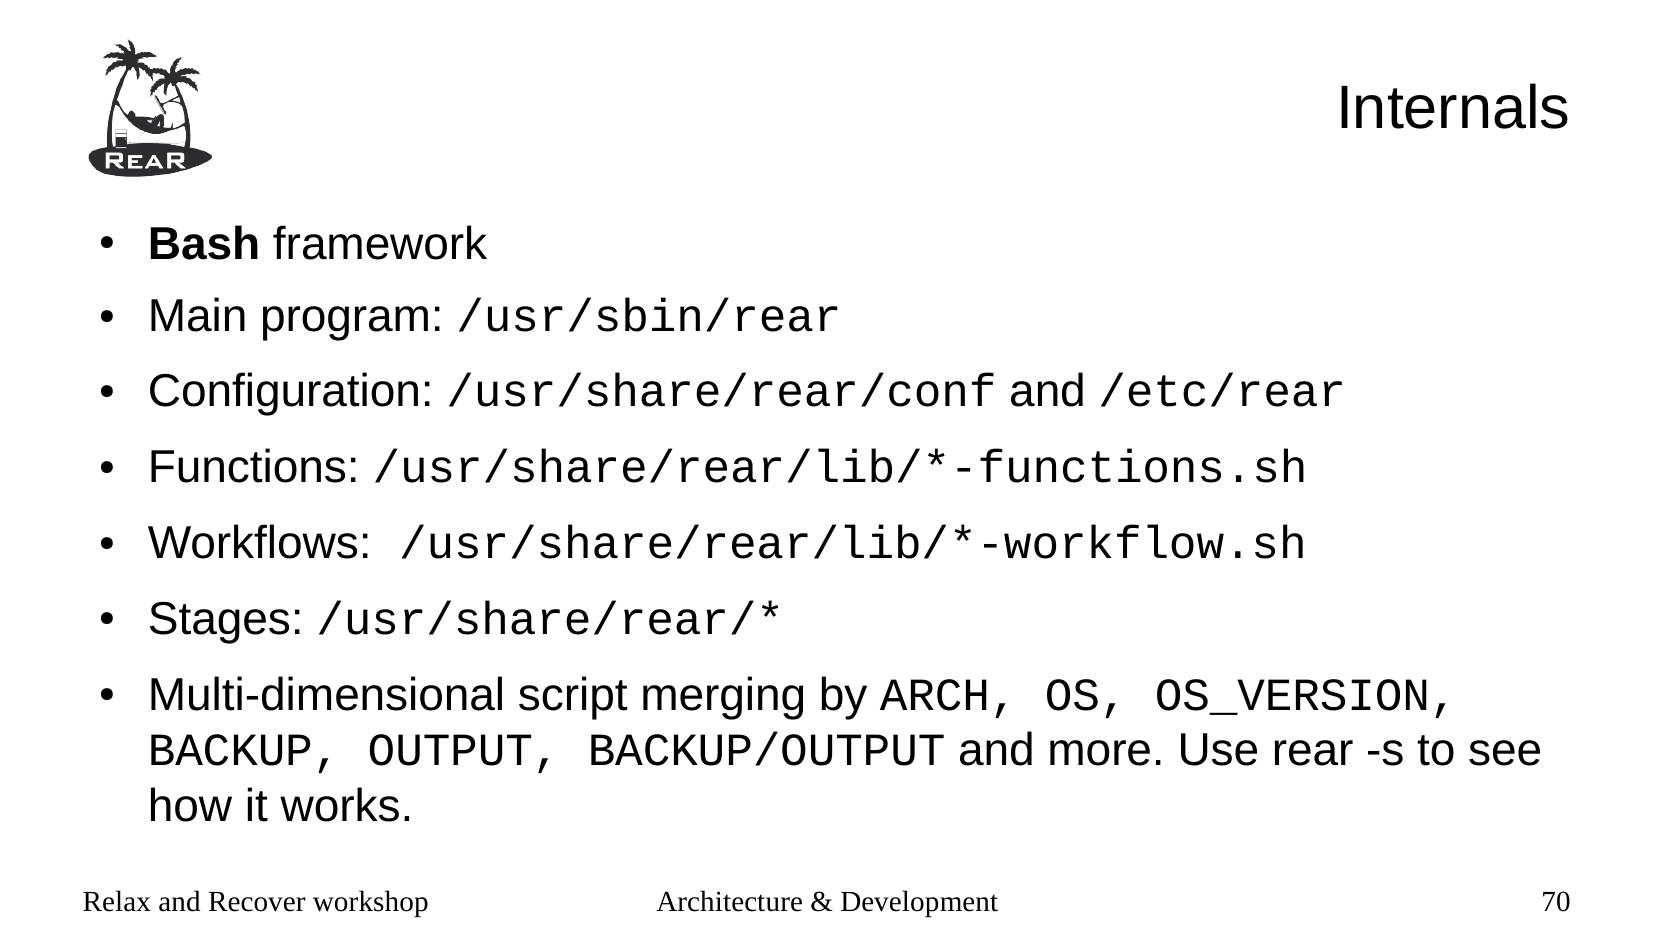

# Internals
Bash framework
Main program: /usr/sbin/rear
Configuration: /usr/share/rear/conf and /etc/rear
Functions: /usr/share/rear/lib/*-functions.sh
Workflows: /usr/share/rear/lib/*-workflow.sh
Stages: /usr/share/rear/*
Multi-dimensional script merging by ARCH, OS, OS_VERSION, BACKUP, OUTPUT, BACKUP/OUTPUT and more. Use rear -s to see how it works.
Relax and Recover workshop
Architecture & Development
70